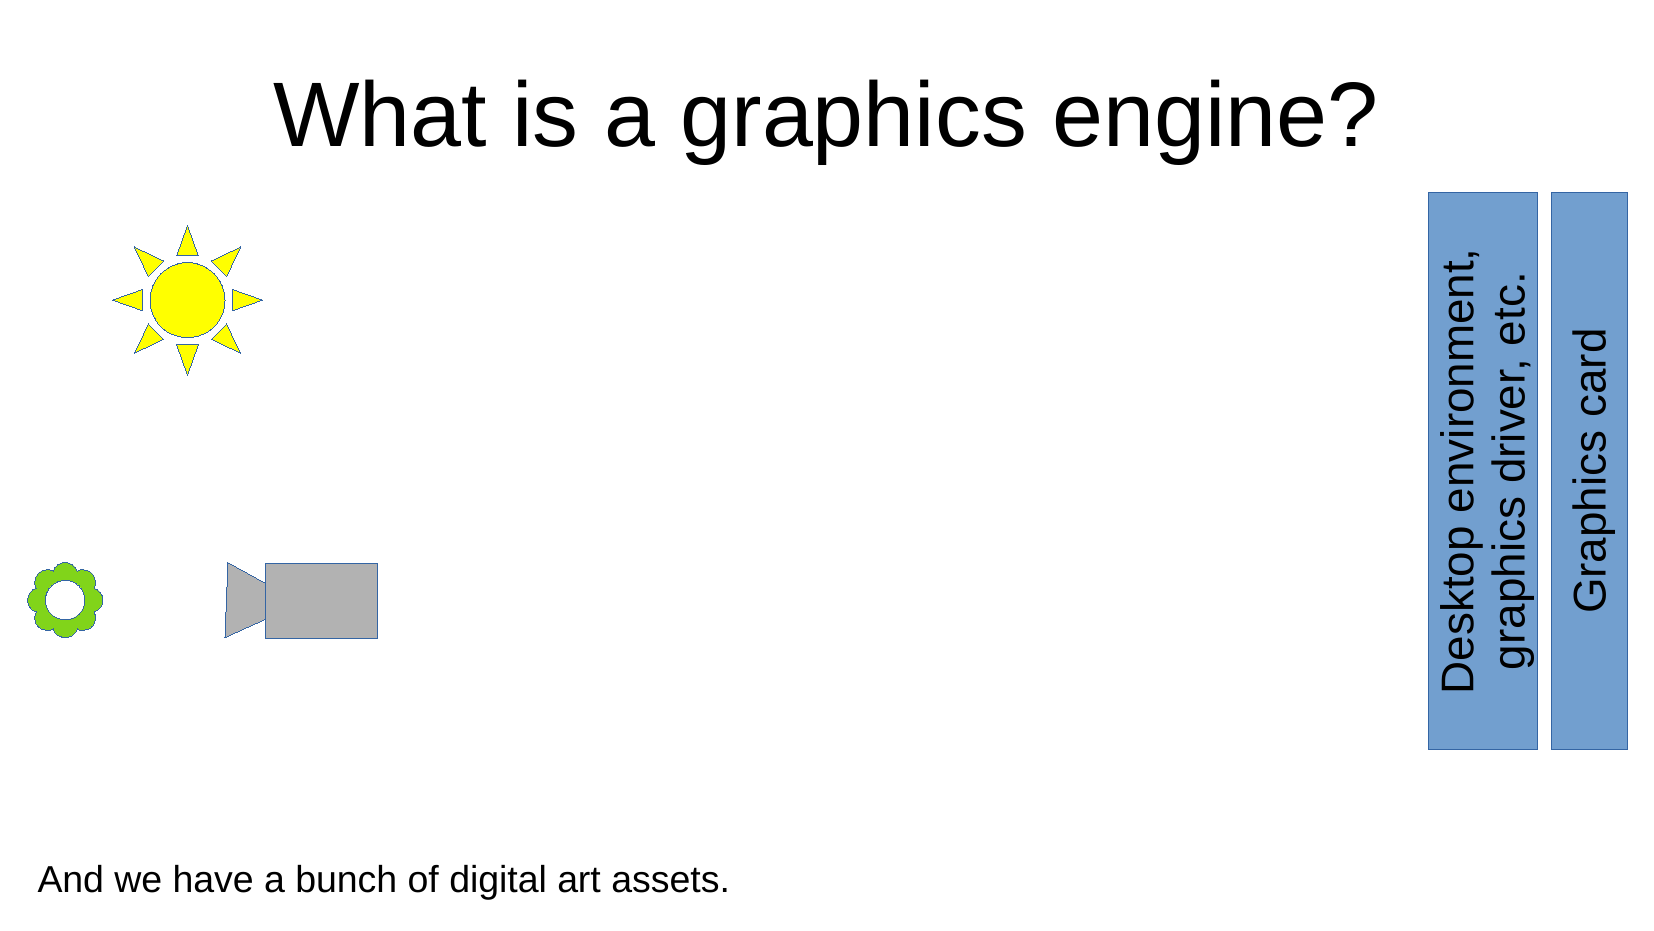

# What is a graphics engine?
Desktop environment, graphics driver, etc.
Graphics card
And we have a bunch of digital art assets.